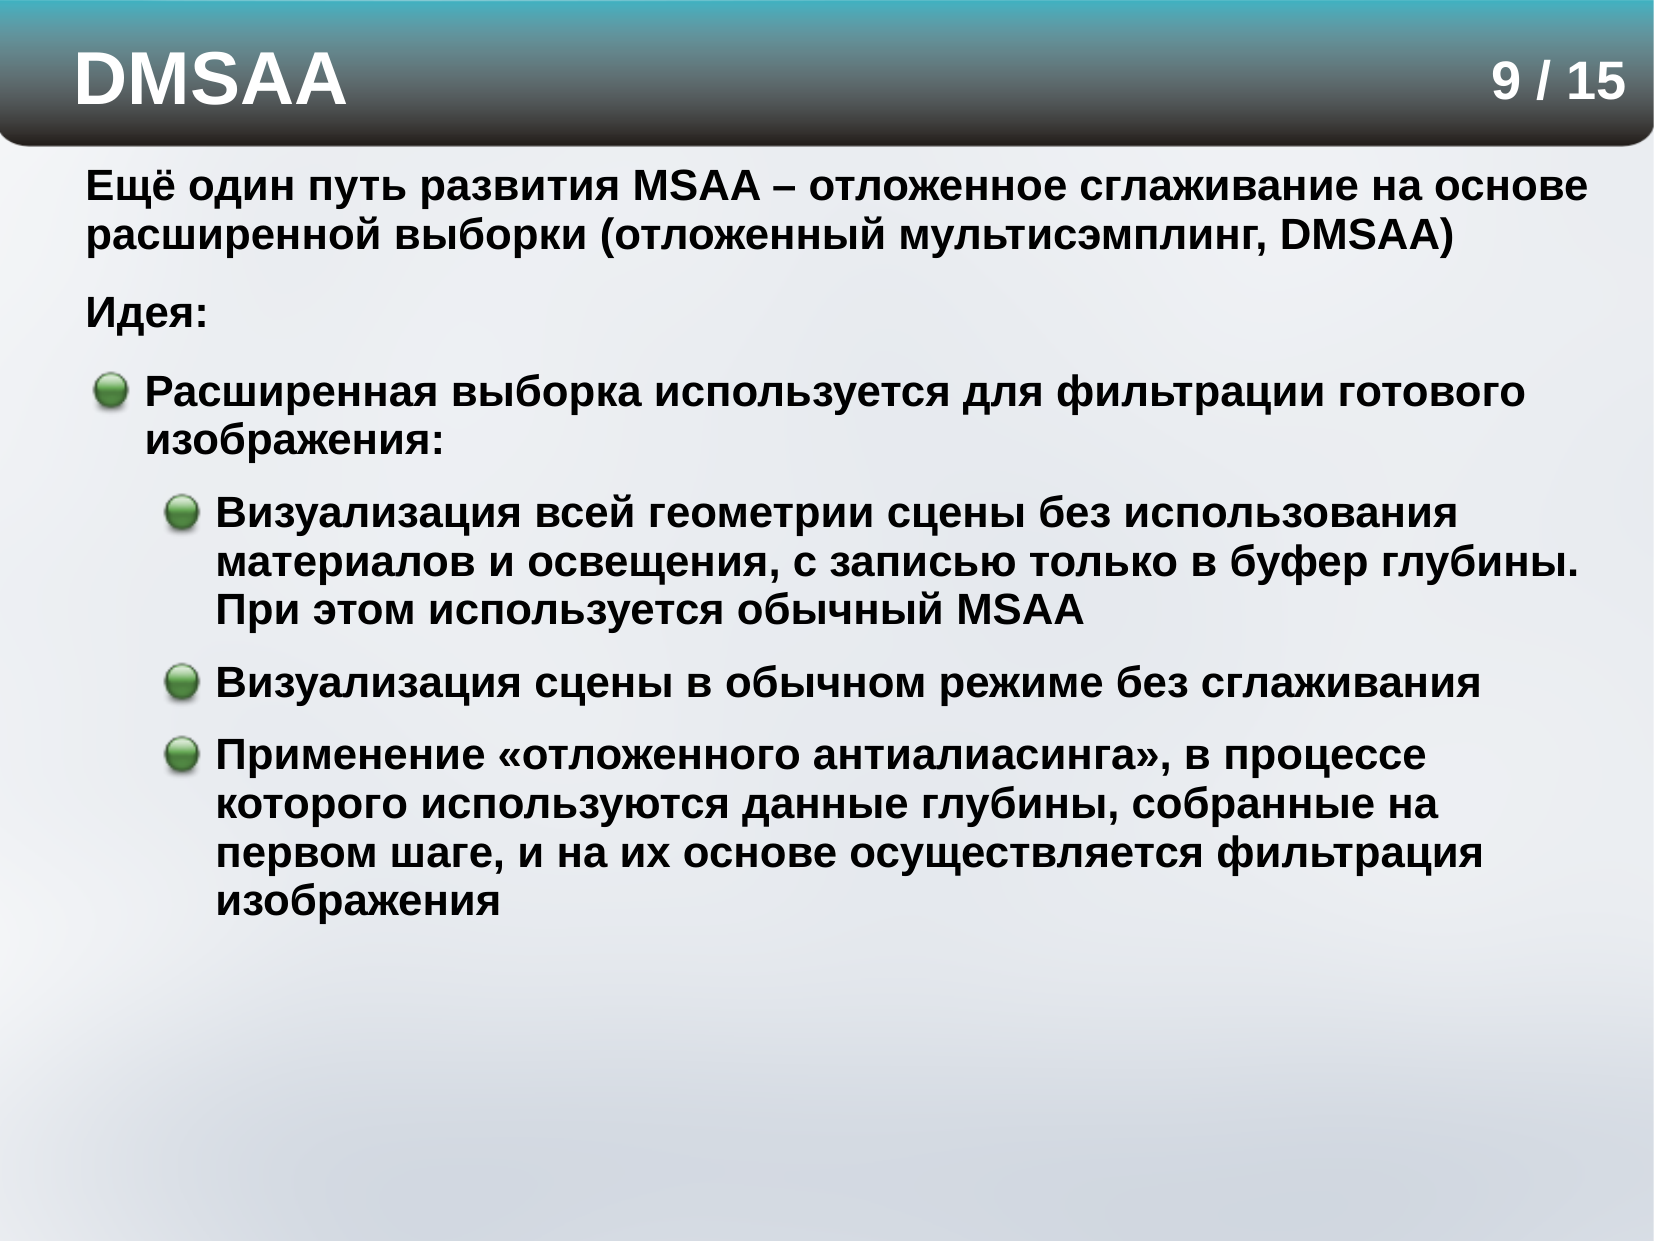

DMSAA
Ещё один путь развития MSAA – отложенное сглаживание на основе расширенной выборки (отложенный мультисэмплинг, DMSAA)
Идея:
Расширенная выборка используется для фильтрации готового изображения:
Визуализация всей геометрии сцены без использования материалов и освещения, с записью только в буфер глубины. При этом используется обычный MSAA
Визуализация сцены в обычном режиме без сглаживания
Применение «отложенного антиалиасинга», в процессе которого используются данные глубины, собранные на первом шаге, и на их основе осуществляется фильтрация изображения